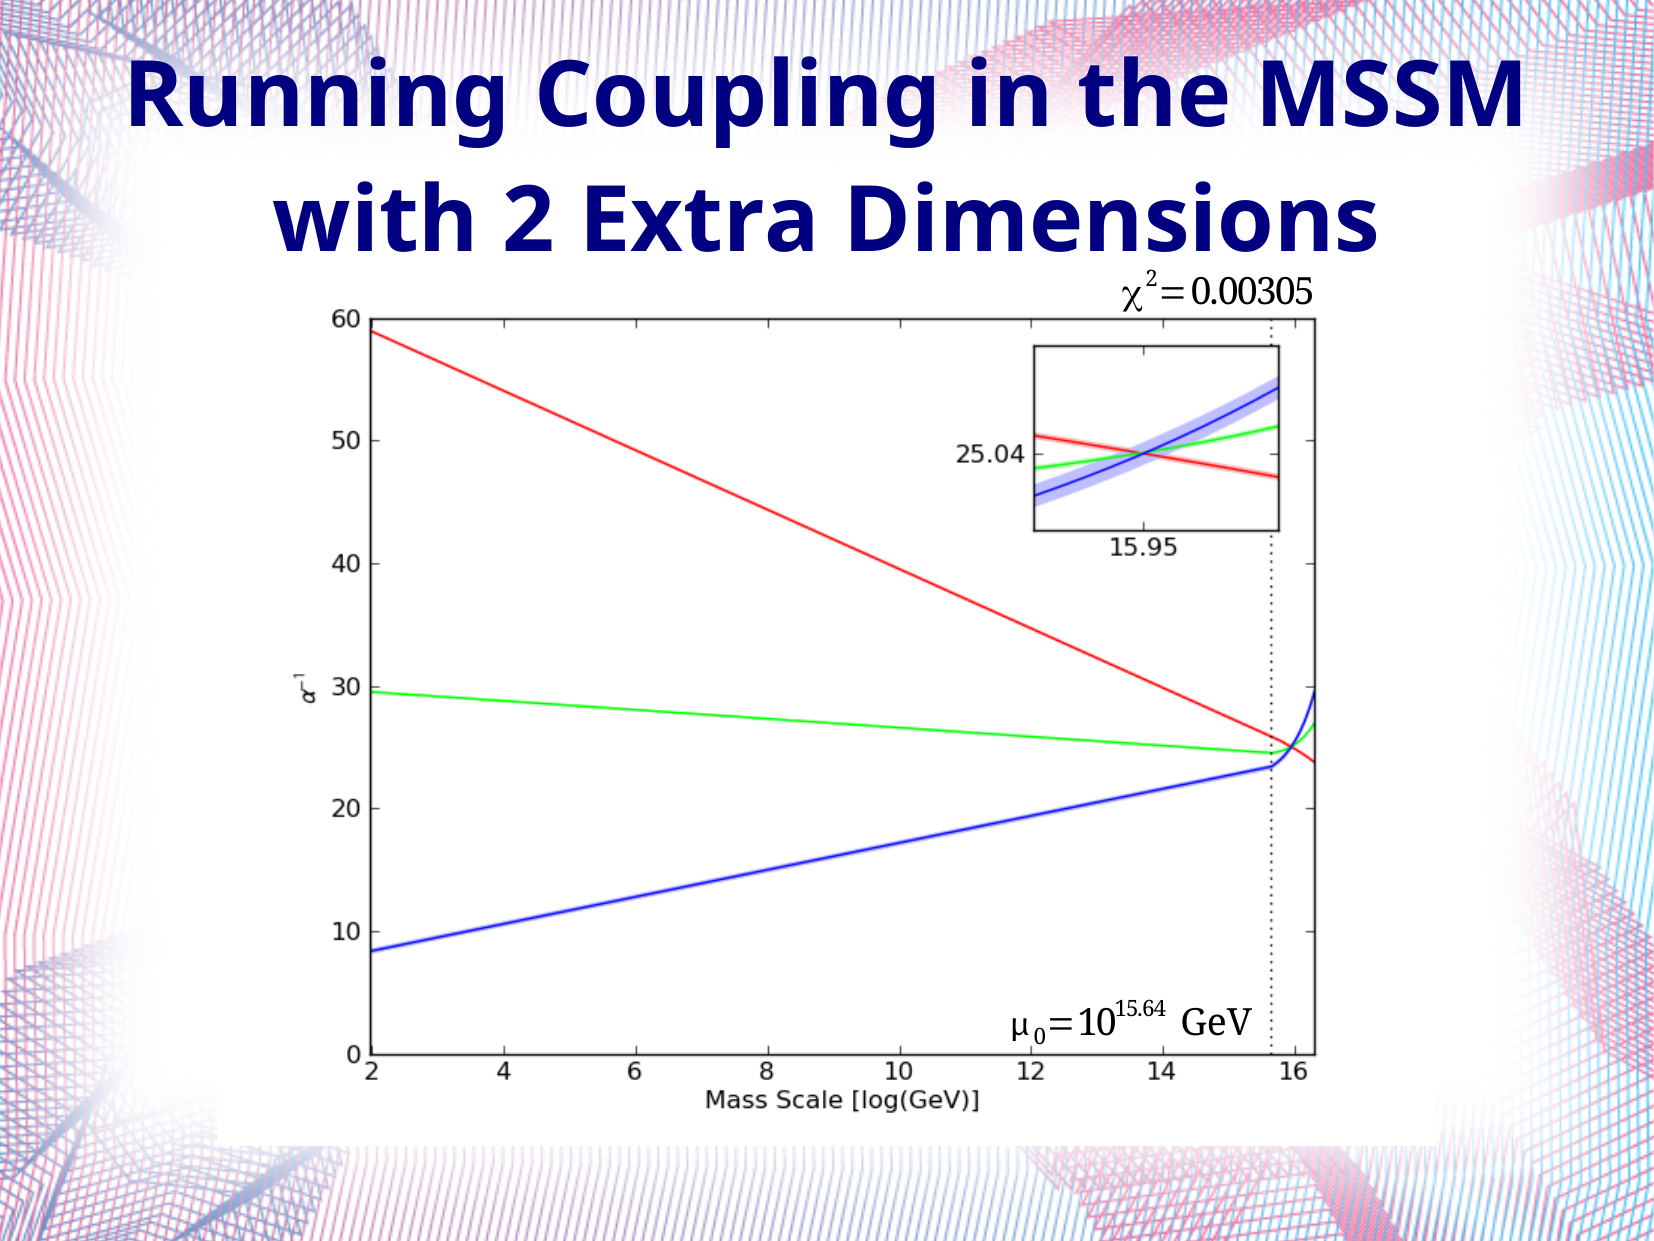

# Running Coupling in the MSSM with 2 Extra Dimensions